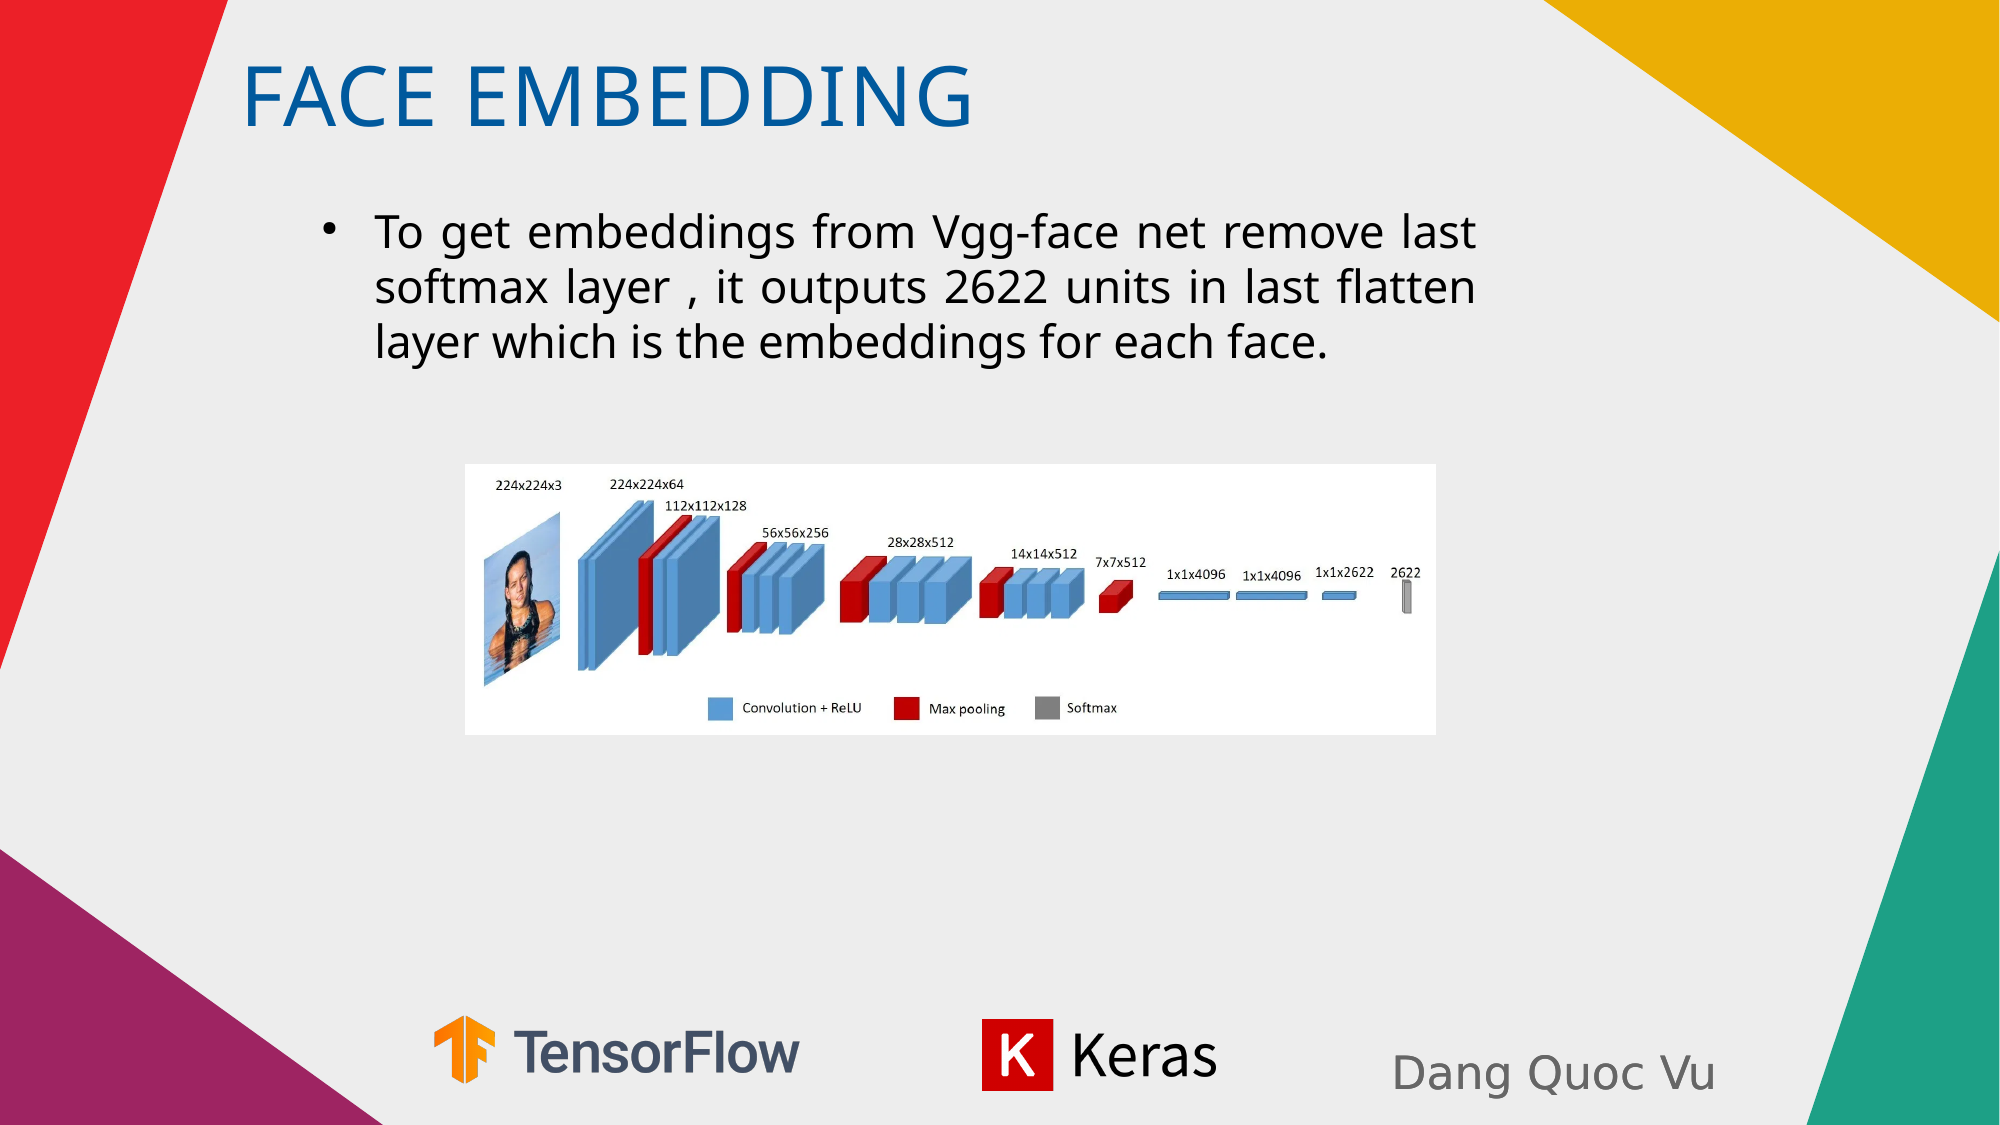

# Face embedding
To get embeddings from Vgg-face net remove last softmax layer , it outputs 2622 units in last flatten layer which is the embeddings for each face.
Dang Quoc Vu
Dang Quoc Vu